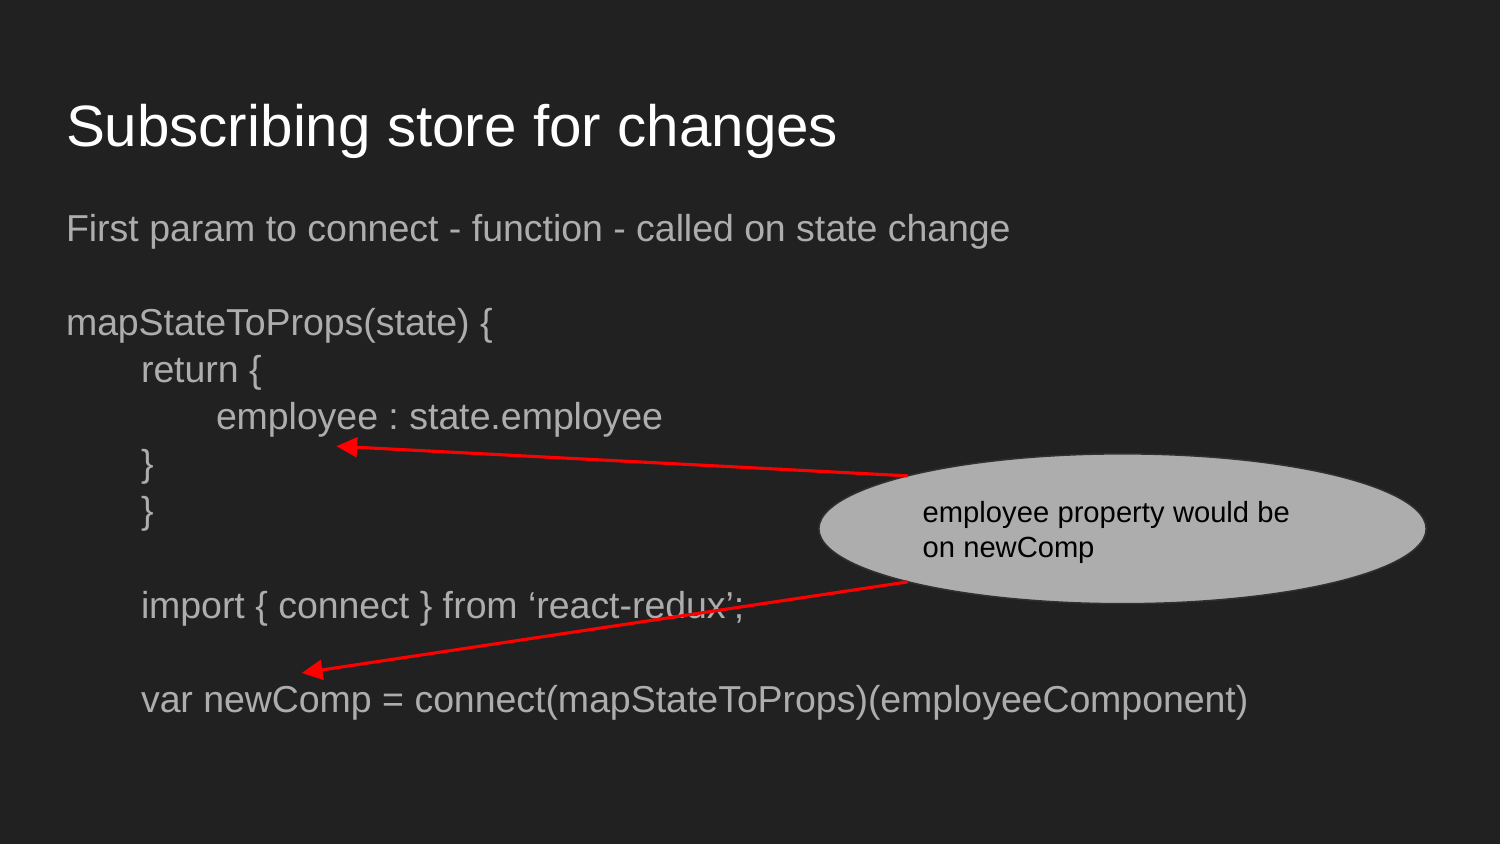

# Subscribing store for changes
First param to connect - function - called on state change
mapStateToProps(state) {
	return {
		employee : state.employee
}
}
import { connect } from ‘react-redux’;
var newComp = connect(mapStateToProps)(employeeComponent)
employee property would be on newComp